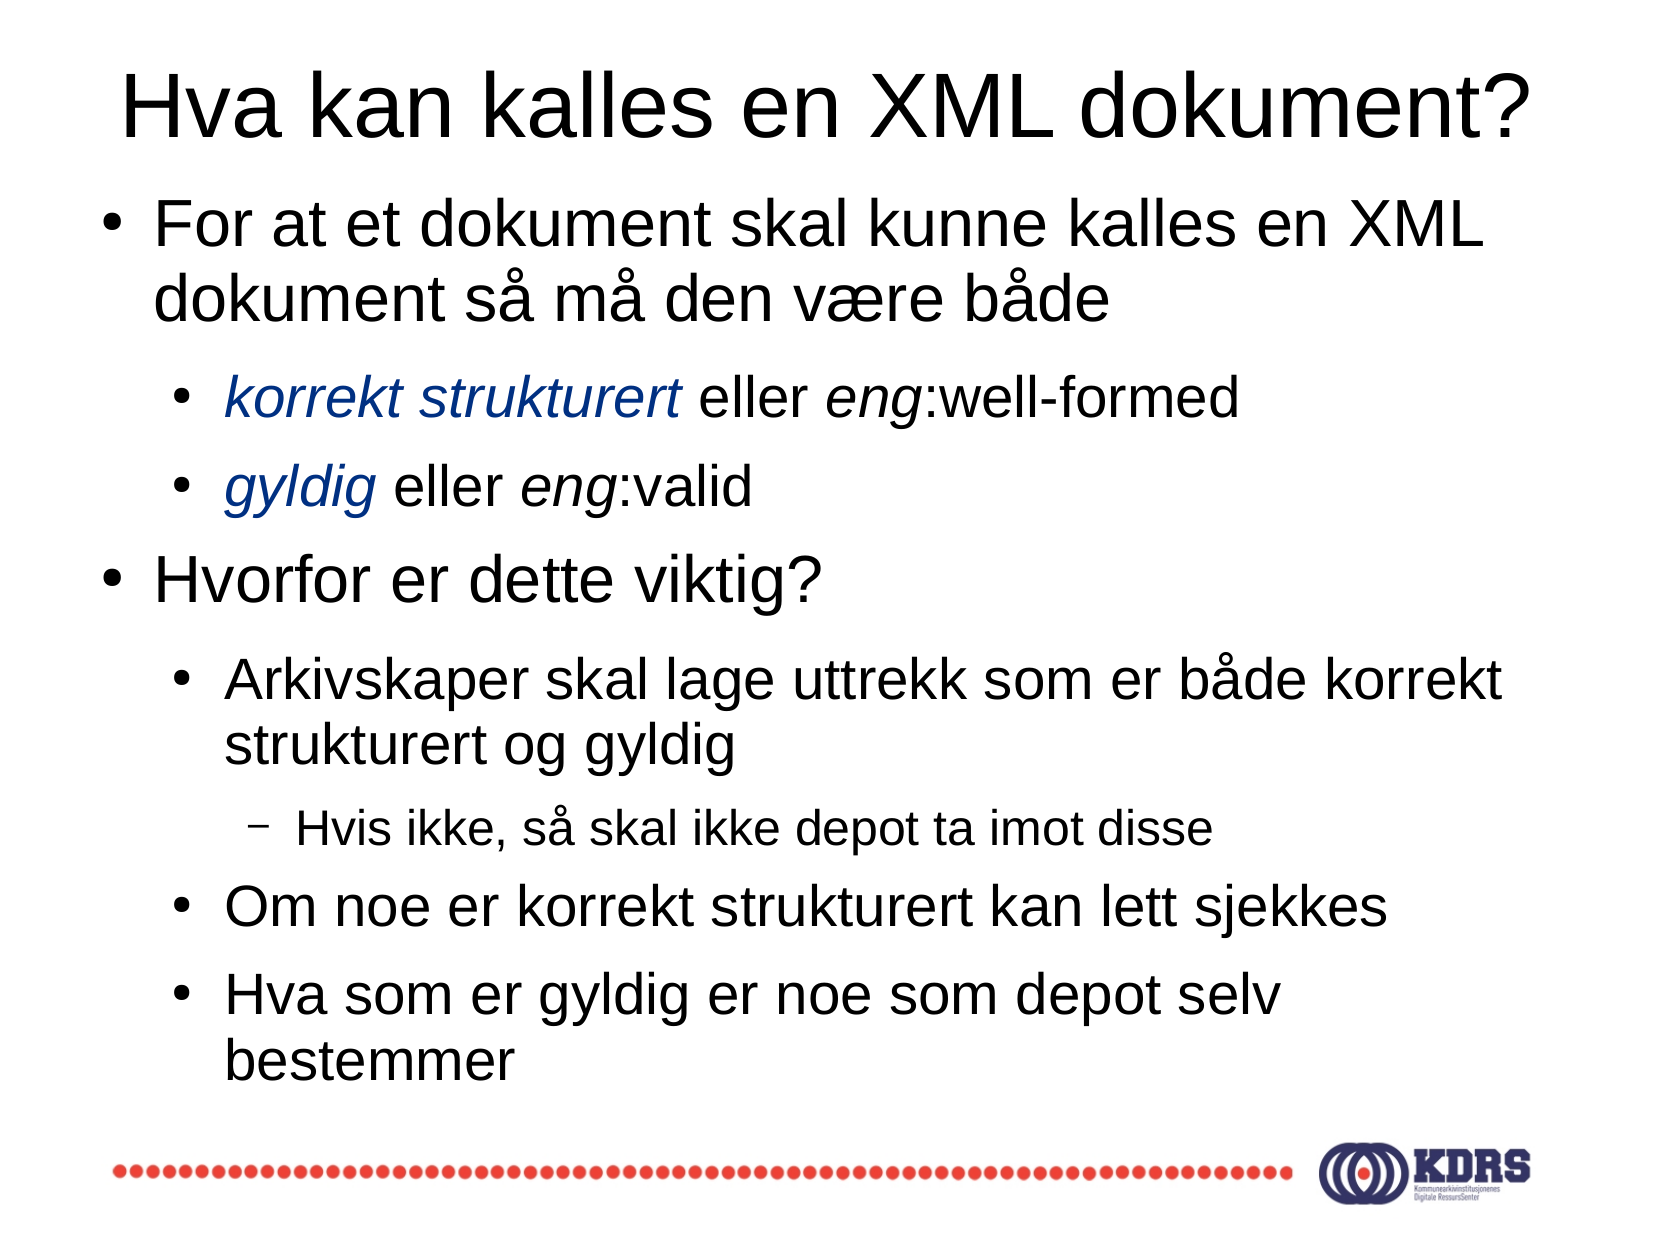

# Hva kan kalles en XML dokument?
For at et dokument skal kunne kalles en XML dokument så må den være både
korrekt strukturert eller eng:well-formed
gyldig eller eng:valid
Hvorfor er dette viktig?
Arkivskaper skal lage uttrekk som er både korrekt strukturert og gyldig
Hvis ikke, så skal ikke depot ta imot disse
Om noe er korrekt strukturert kan lett sjekkes
Hva som er gyldig er noe som depot selv bestemmer